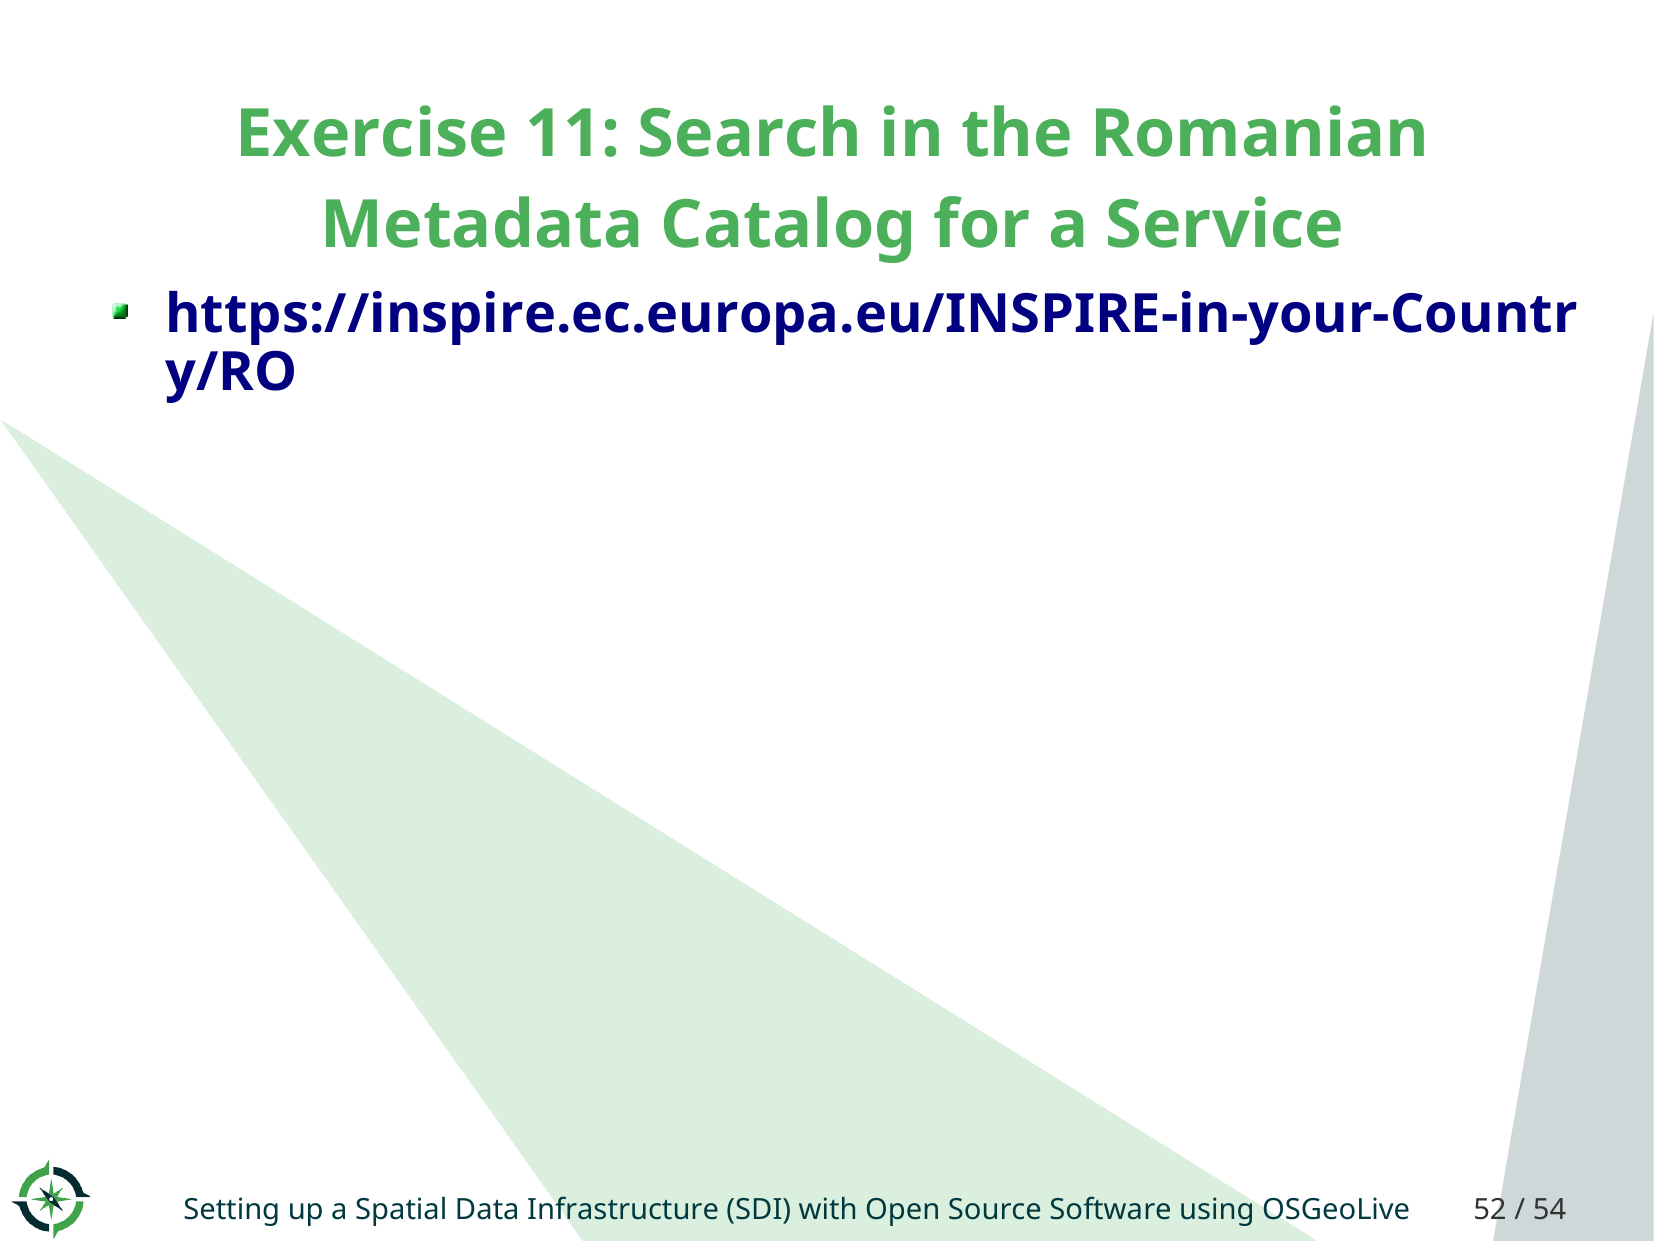

# Exercise 11: Search in the Romanian Metadata Catalog for a Service
https://inspire.ec.europa.eu/INSPIRE-in-your-Country/RO